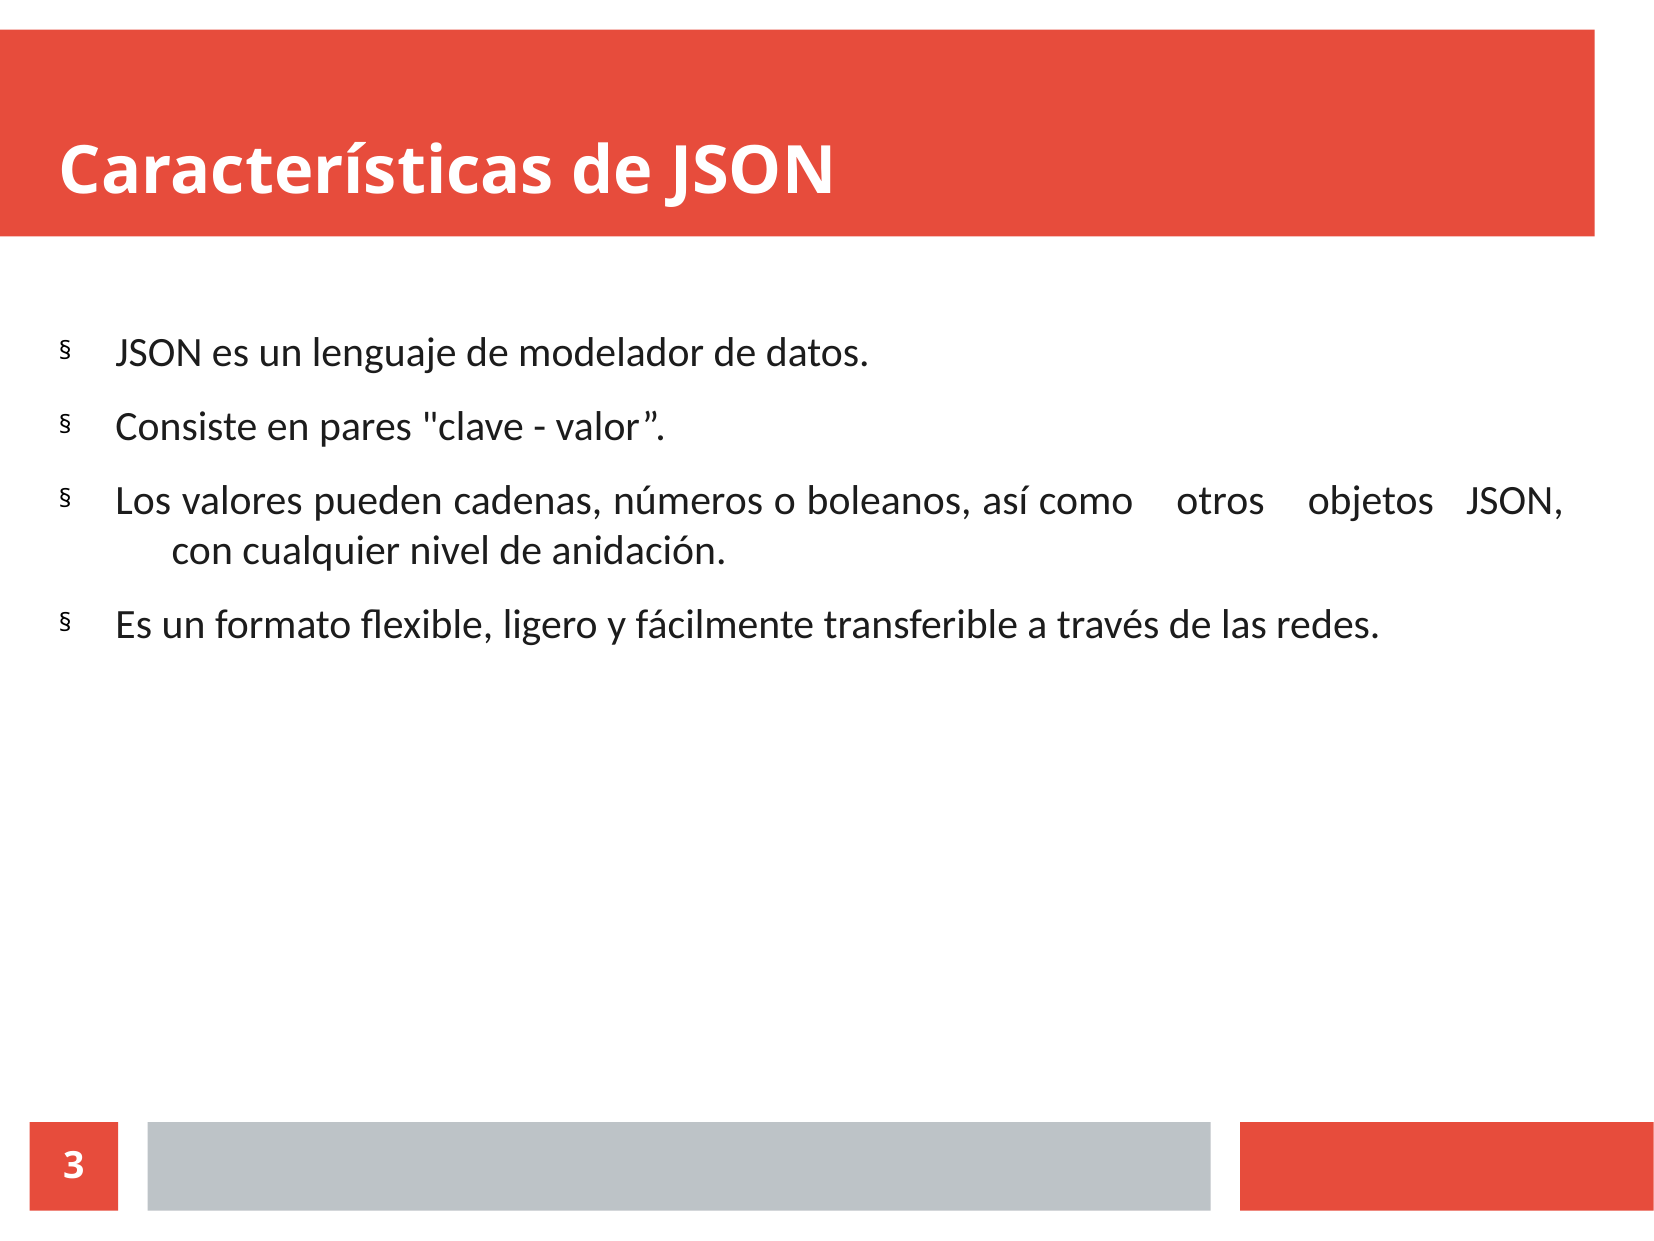

# Características de JSON
JSON es un lenguaje de modelador de datos.
Consiste en pares "clave - valor”.
Los valores pueden cadenas, números o boleanos, así como otros objetos JSON, con cualquier nivel de anidación.
Es un formato flexible, ligero y fácilmente transferible a través de las redes.